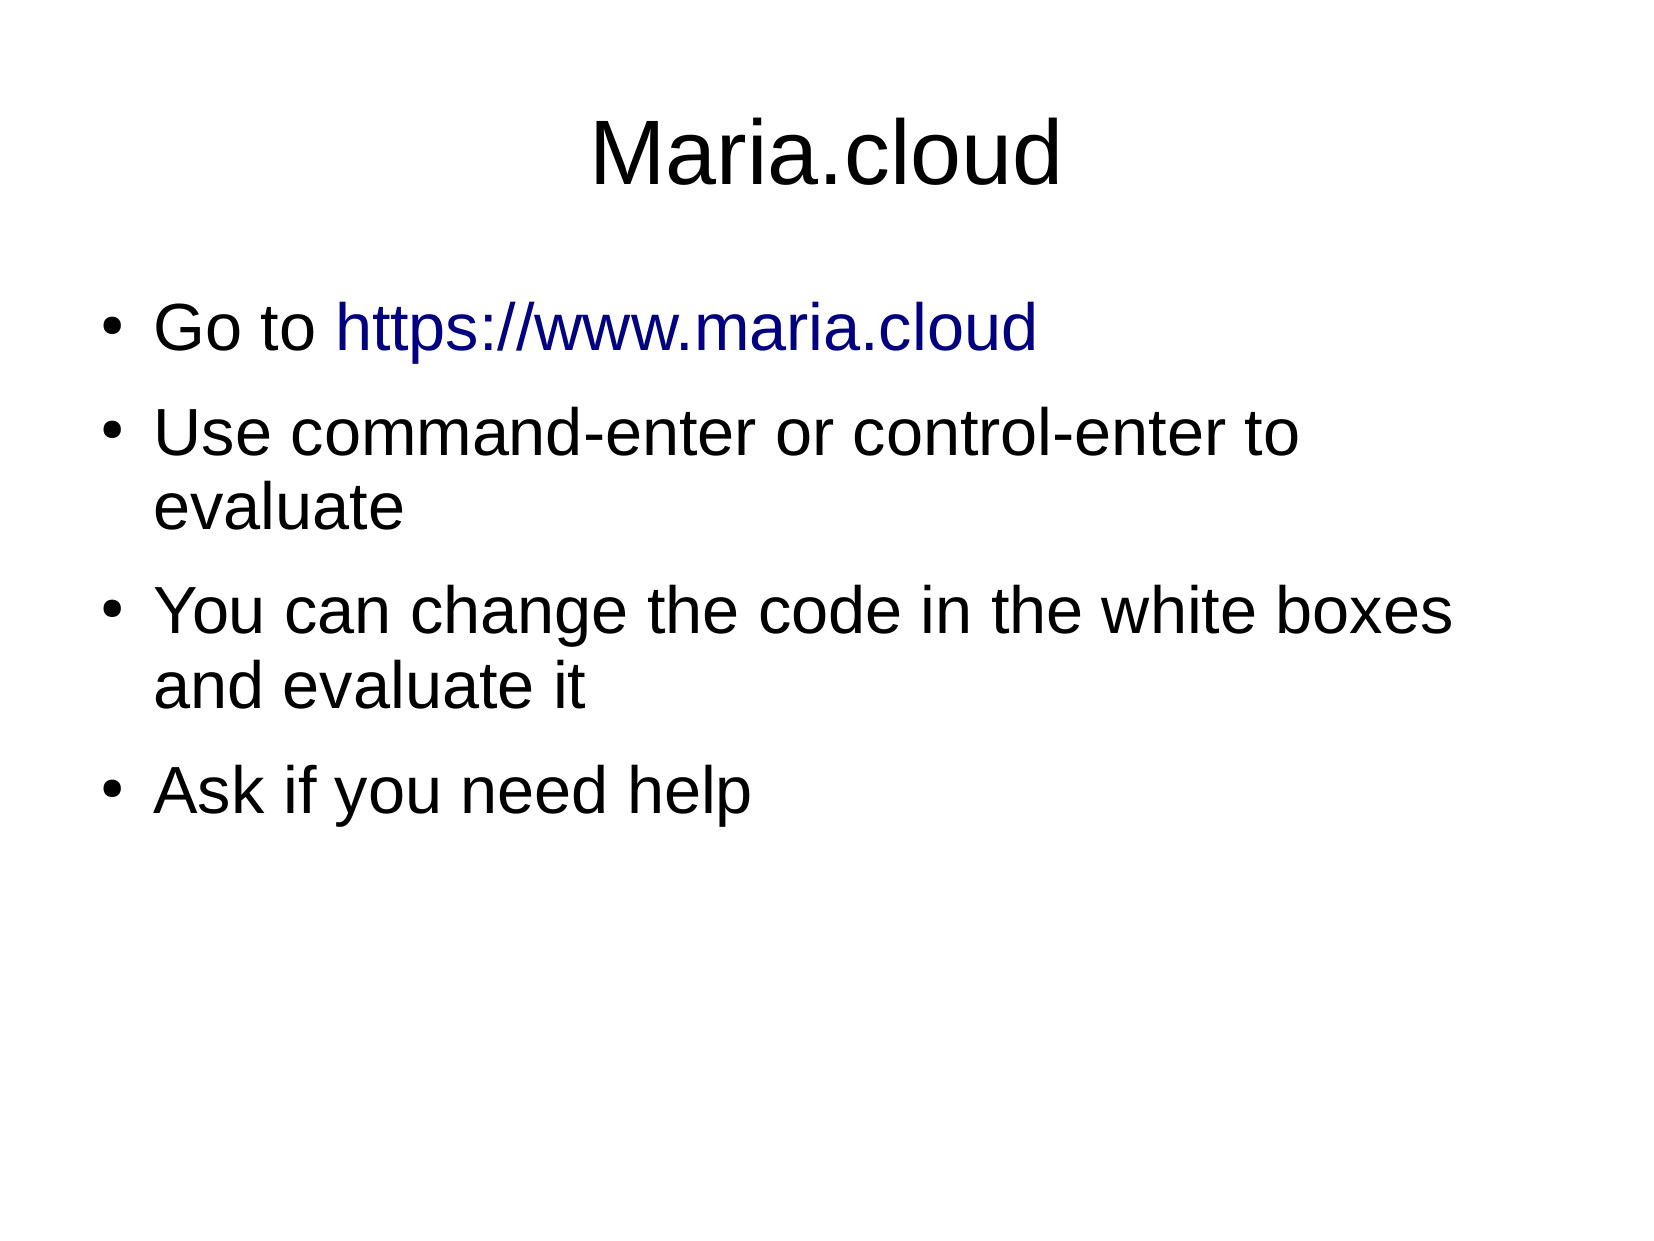

# Maria.cloud
Go to https://www.maria.cloud
Use command-enter or control-enter to evaluate
You can change the code in the white boxes and evaluate it
Ask if you need help